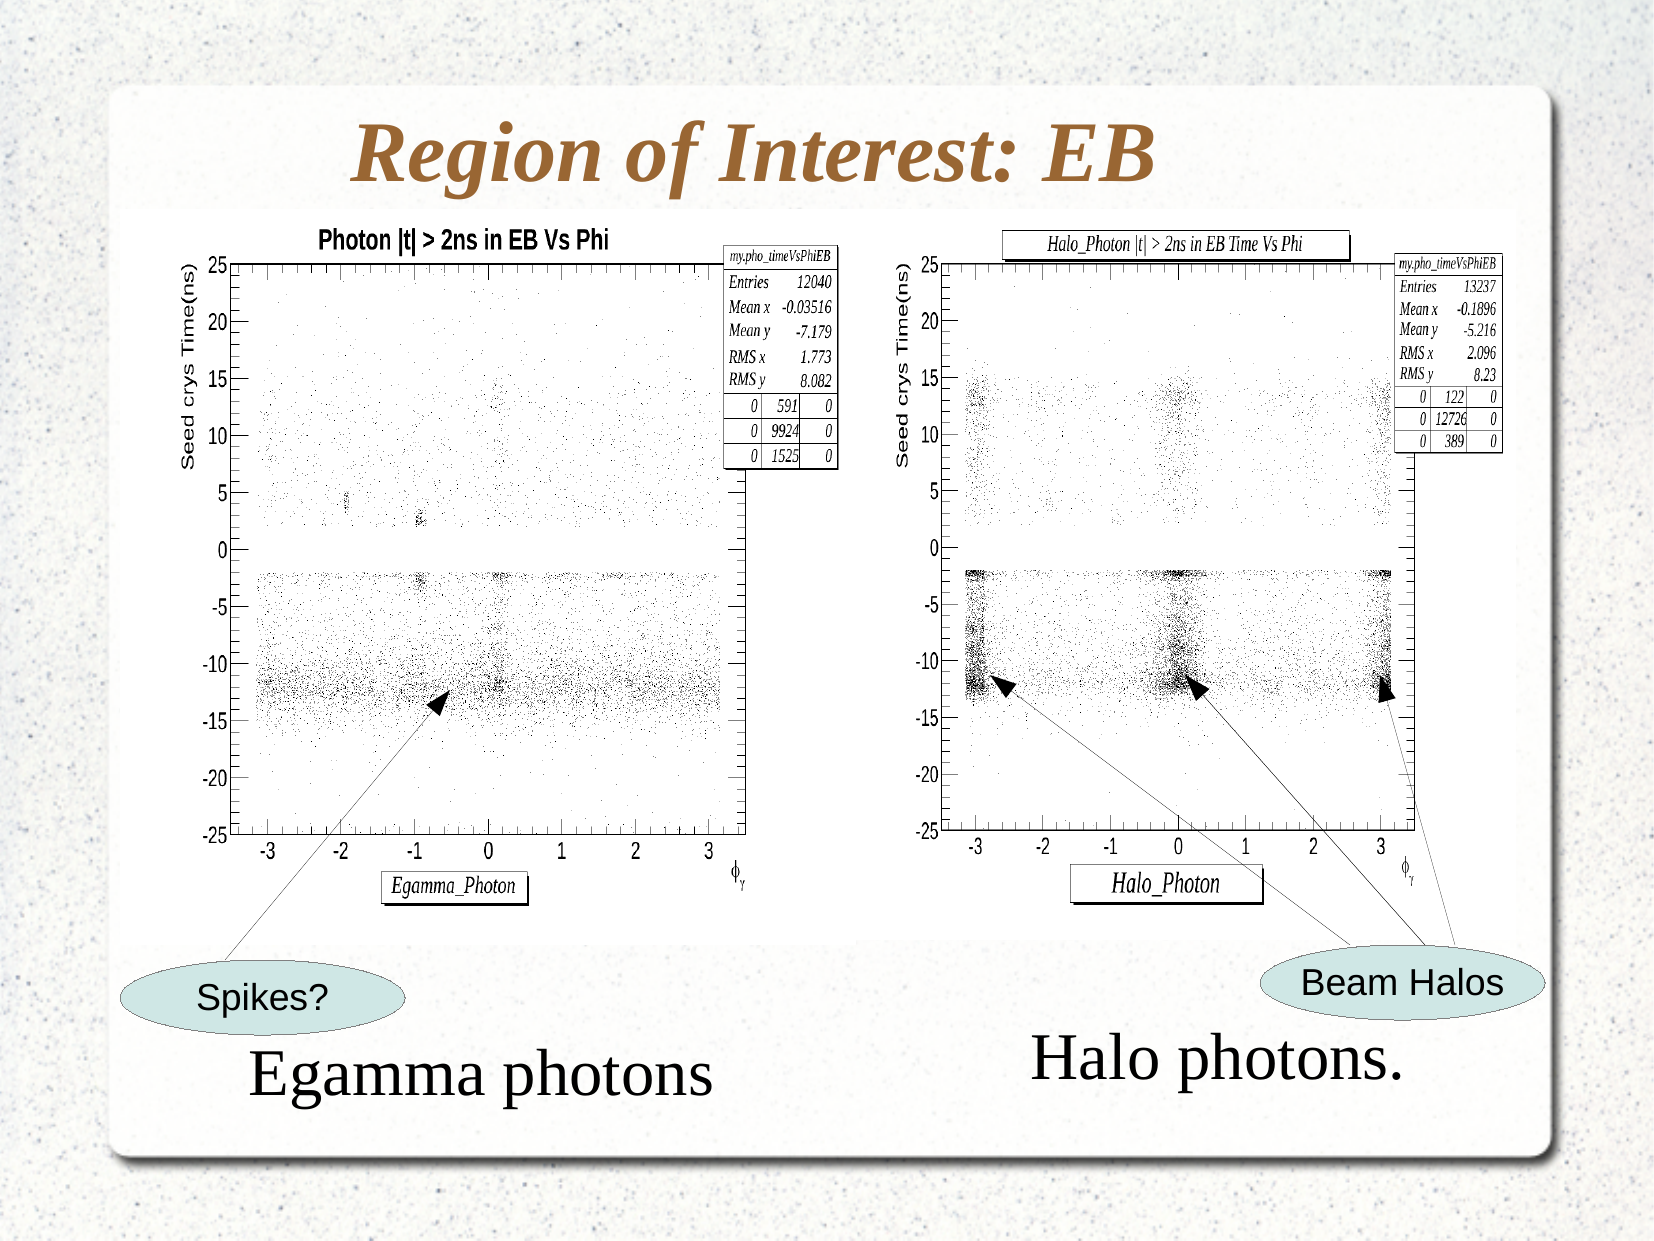

# Region of Interest: EB
Beam Halos
Spikes?
Halo photons.
Egamma photons